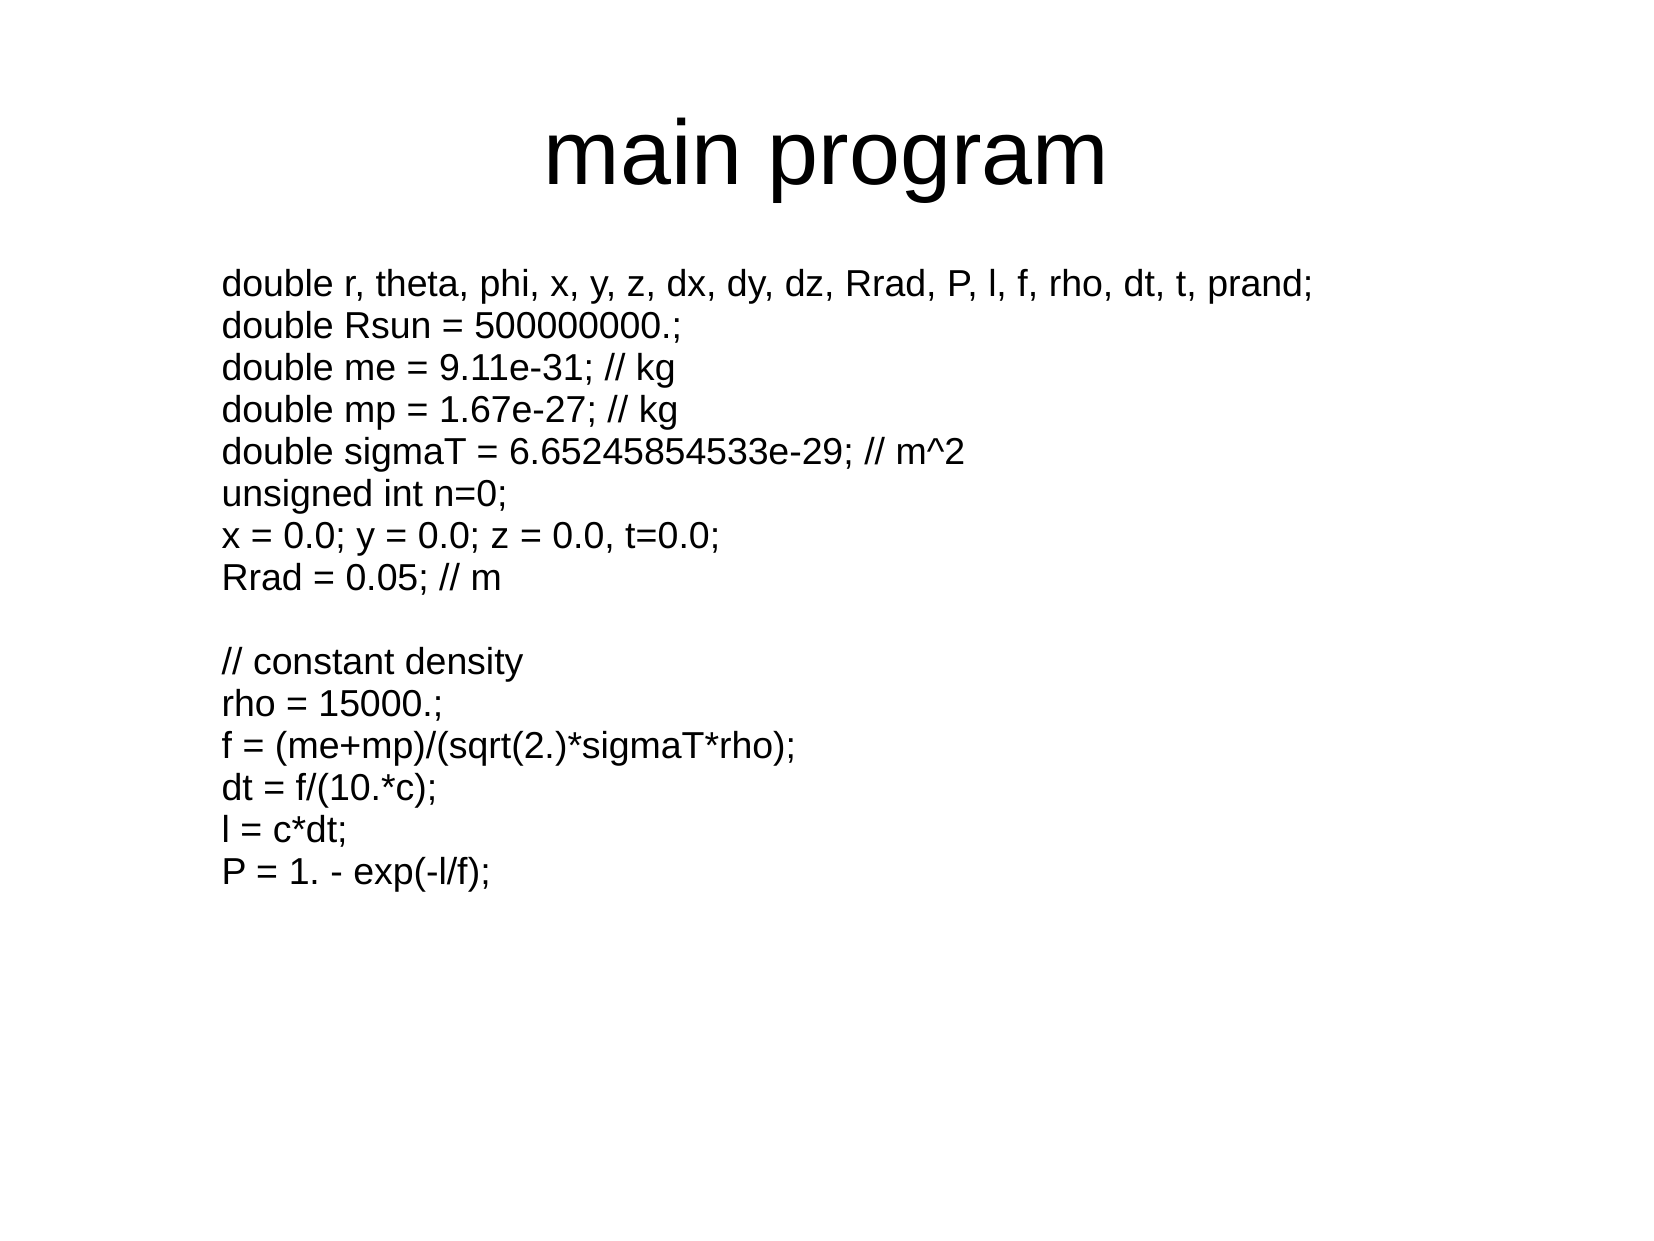

# main program
 double r, theta, phi, x, y, z, dx, dy, dz, Rrad, P, l, f, rho, dt, t, prand;
 double Rsun = 500000000.;
 double me = 9.11e-31; // kg
 double mp = 1.67e-27; // kg
 double sigmaT = 6.65245854533e-29; // m^2
 unsigned int n=0;
 x = 0.0; y = 0.0; z = 0.0, t=0.0;
 Rrad = 0.05; // m
 // constant density
 rho = 15000.;
 f = (me+mp)/(sqrt(2.)*sigmaT*rho);
 dt = f/(10.*c);
 l = c*dt;
 P = 1. - exp(-l/f);